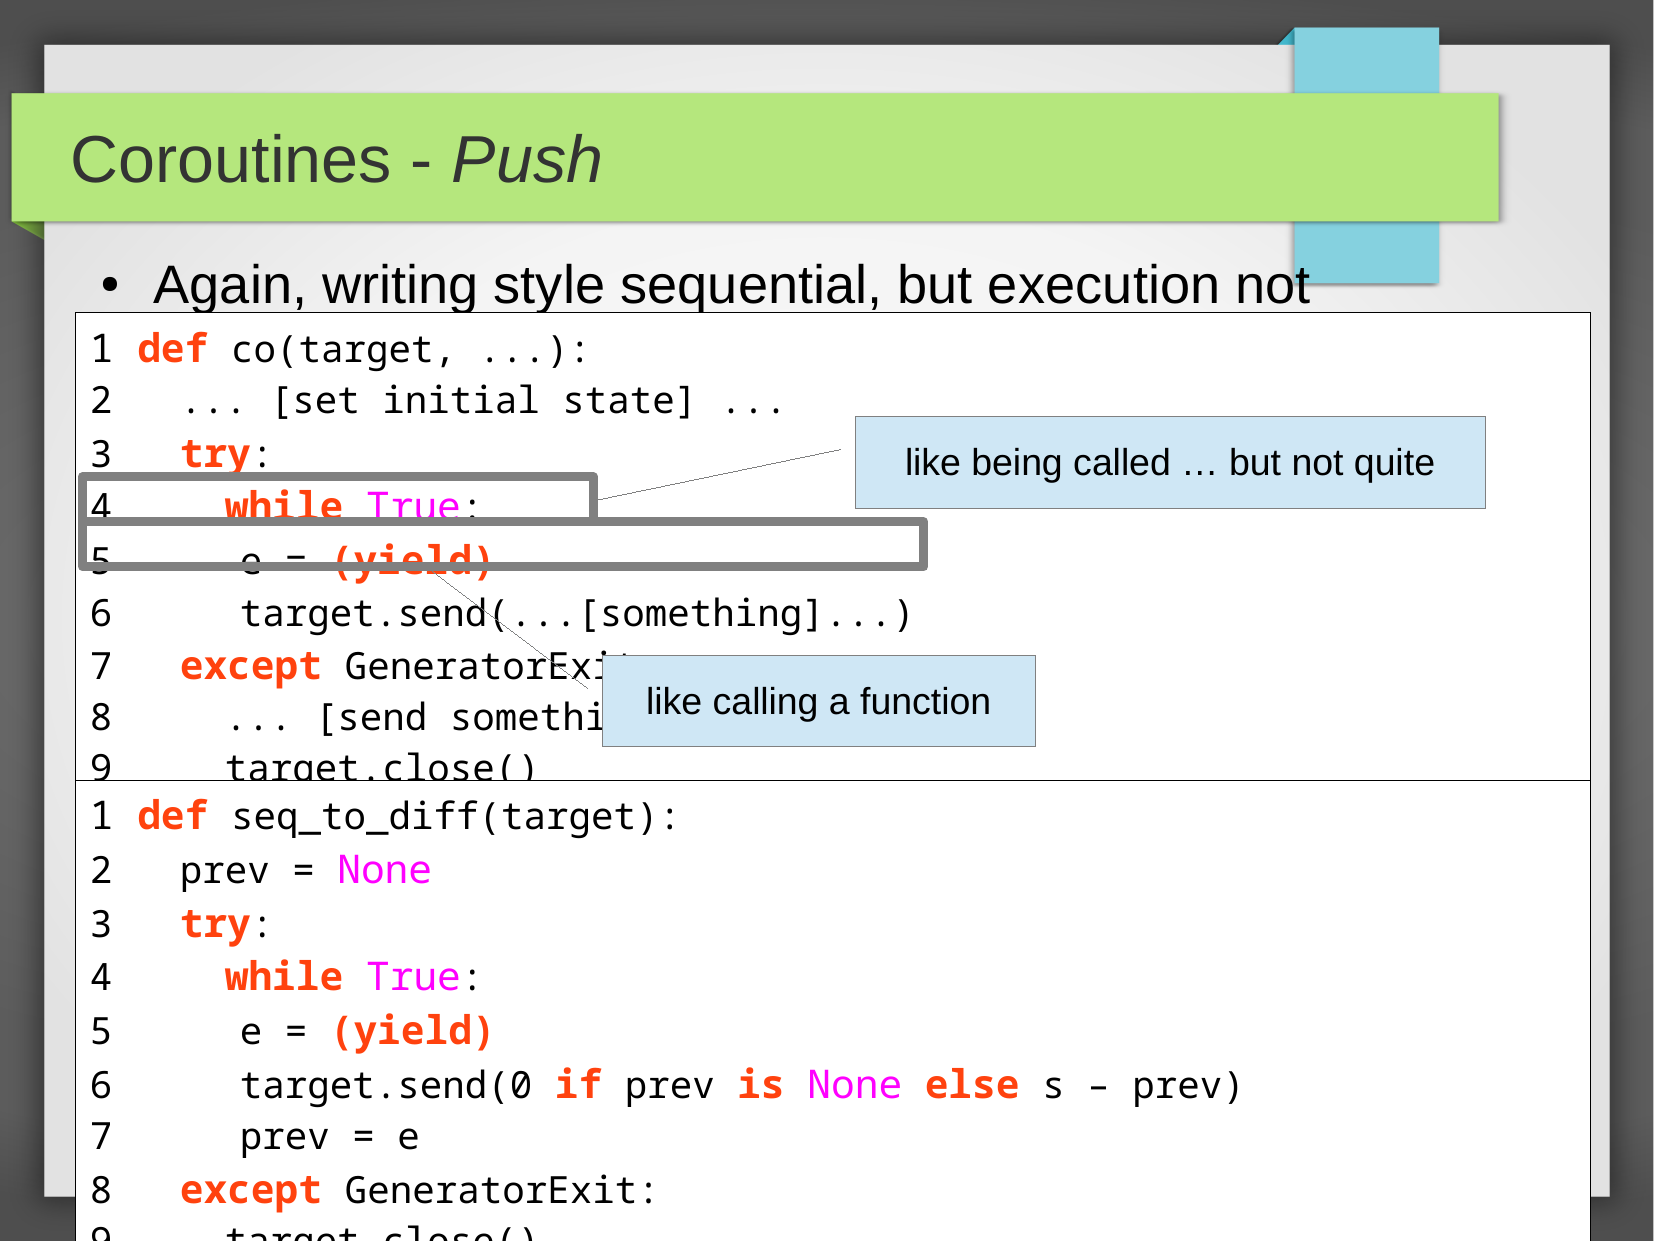

# Coroutines - Push
Again, writing style sequential, but execution not
Same example:
1 def co(target, ...):
2 ... [set initial state] ...
3 try:
4 while True:
5 		e = (yield)
6 		target.send(...[something]...)
7 except GeneratorExit:
8 ... [send something] ...
9 target.close()
like being called … but not quite
like calling a function
1 def seq_to_diff(target):
2 prev = None
3 try:
4 while True:
5 		e = (yield)
6 		target.send(0 if prev is None else s – prev)
7 		prev = e
8 except GeneratorExit:
9 target.close()